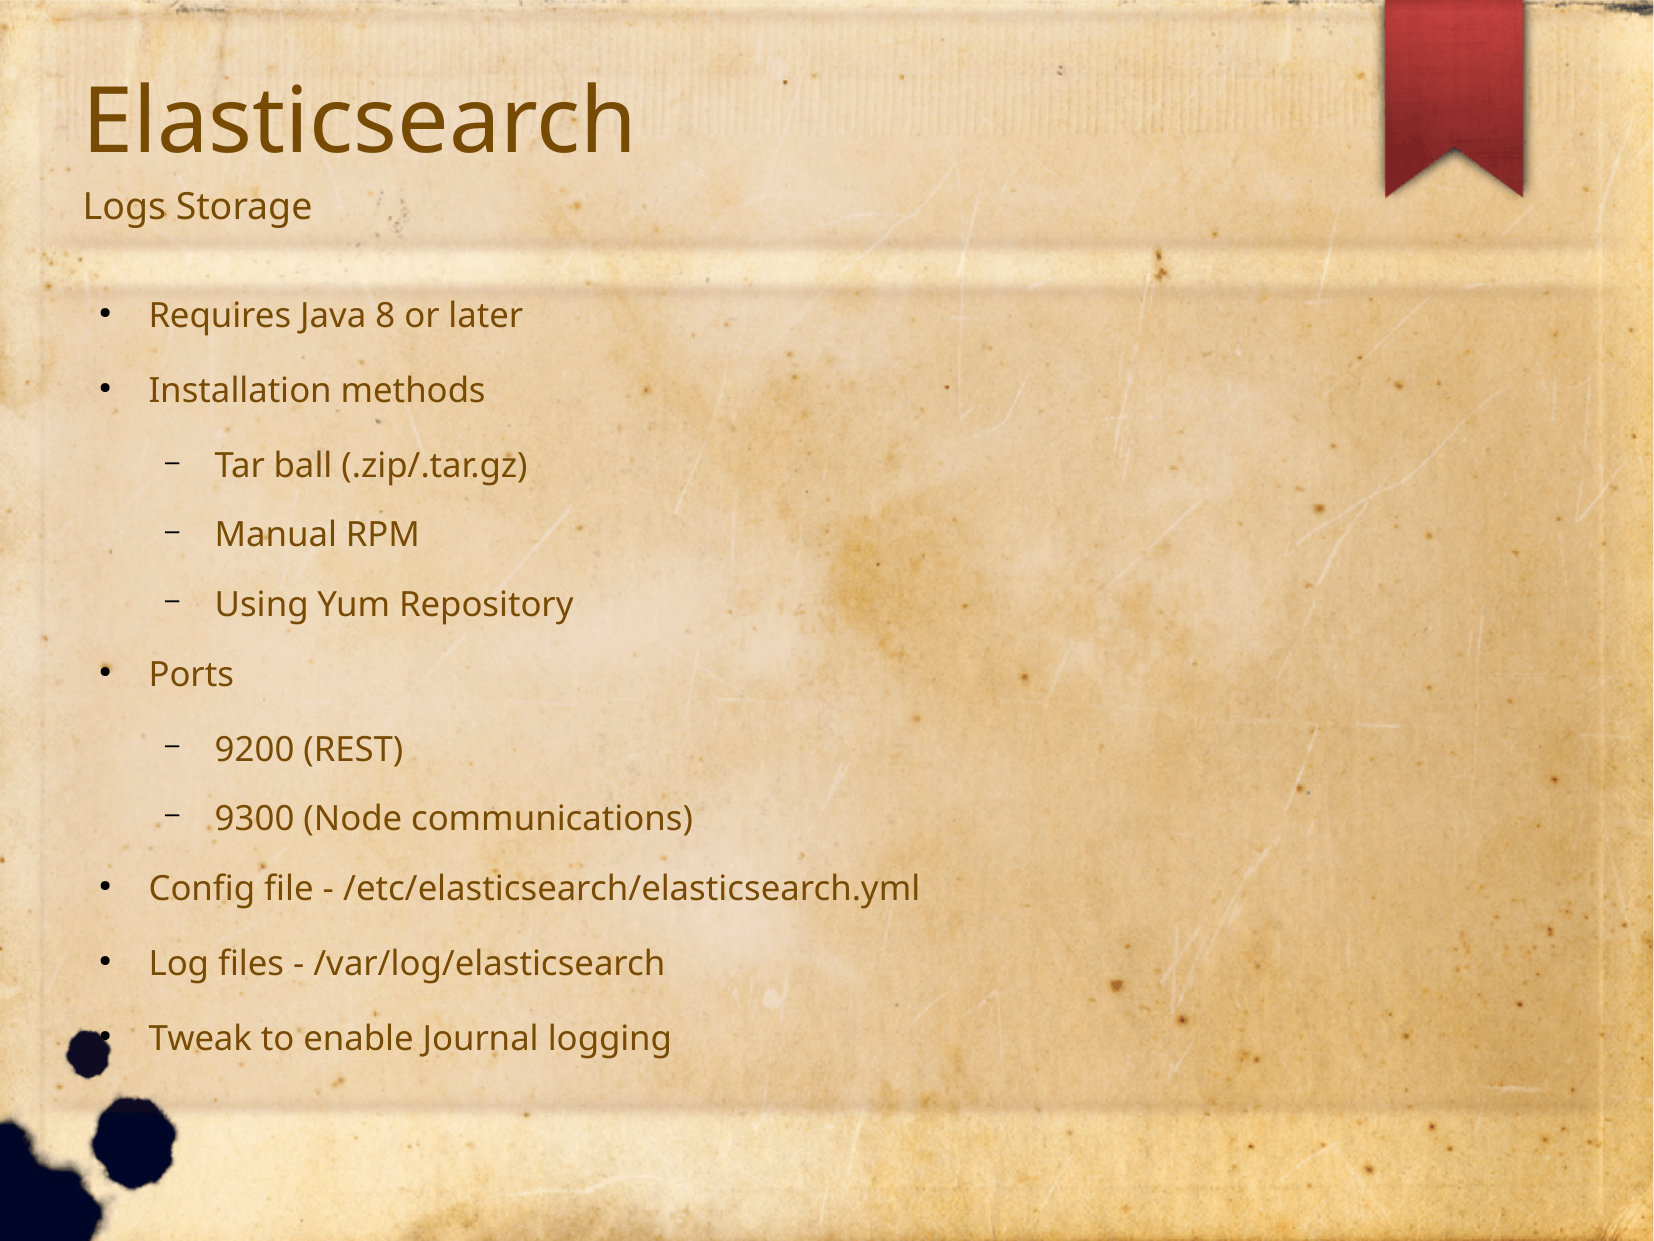

# Elasticsearch Logs Storage
Requires Java 8 or later
Installation methods
Tar ball (.zip/.tar.gz)
Manual RPM
Using Yum Repository
Ports
9200 (REST)
9300 (Node communications)
Config file - /etc/elasticsearch/elasticsearch.yml
Log files - /var/log/elasticsearch
Tweak to enable Journal logging